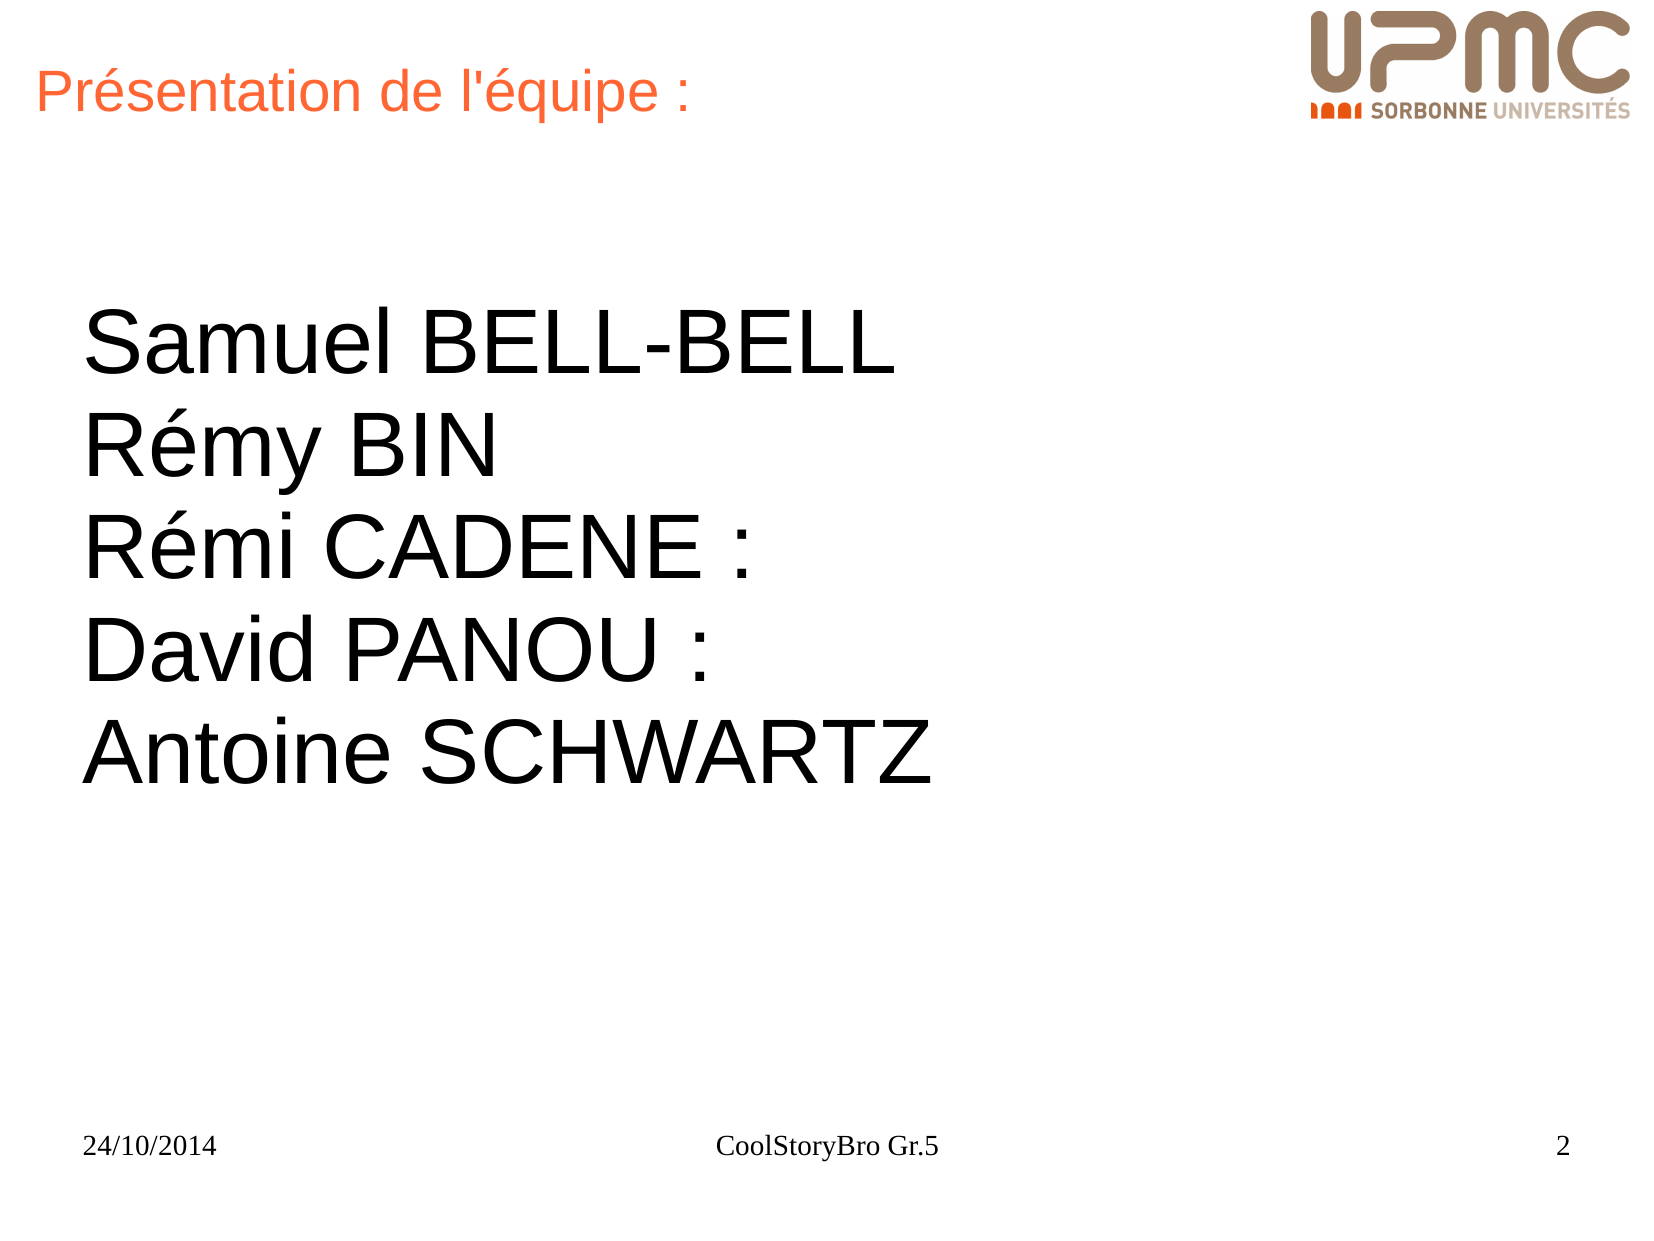

Présentation de l'équipe :
# Samuel BELL-BELL Rémy BIN  Rémi CADENE : David PANOU : Antoine SCHWARTZ
24/10/2014
CoolStoryBro Gr.5
2